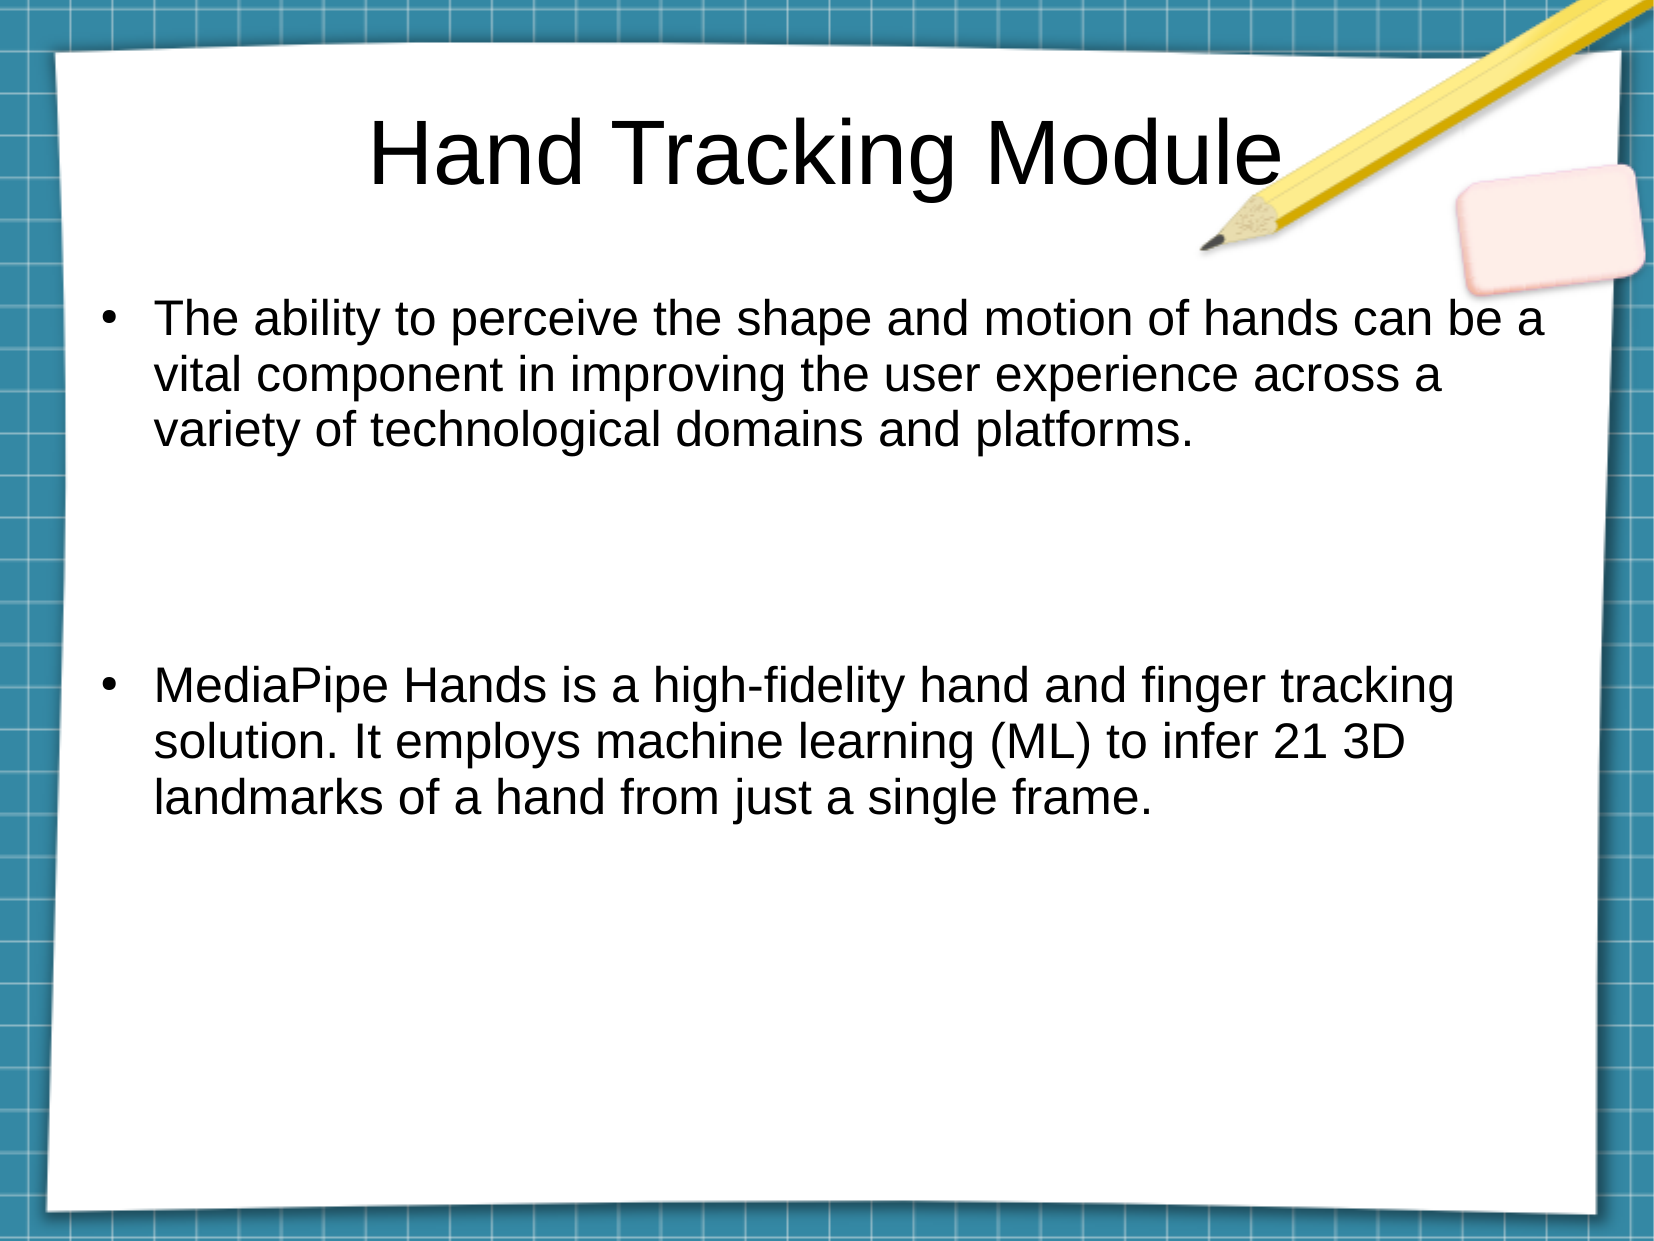

# Hand Tracking Module
The ability to perceive the shape and motion of hands can be a vital component in improving the user experience across a variety of technological domains and platforms.
MediaPipe Hands is a high-fidelity hand and finger tracking solution. It employs machine learning (ML) to infer 21 3D landmarks of a hand from just a single frame.